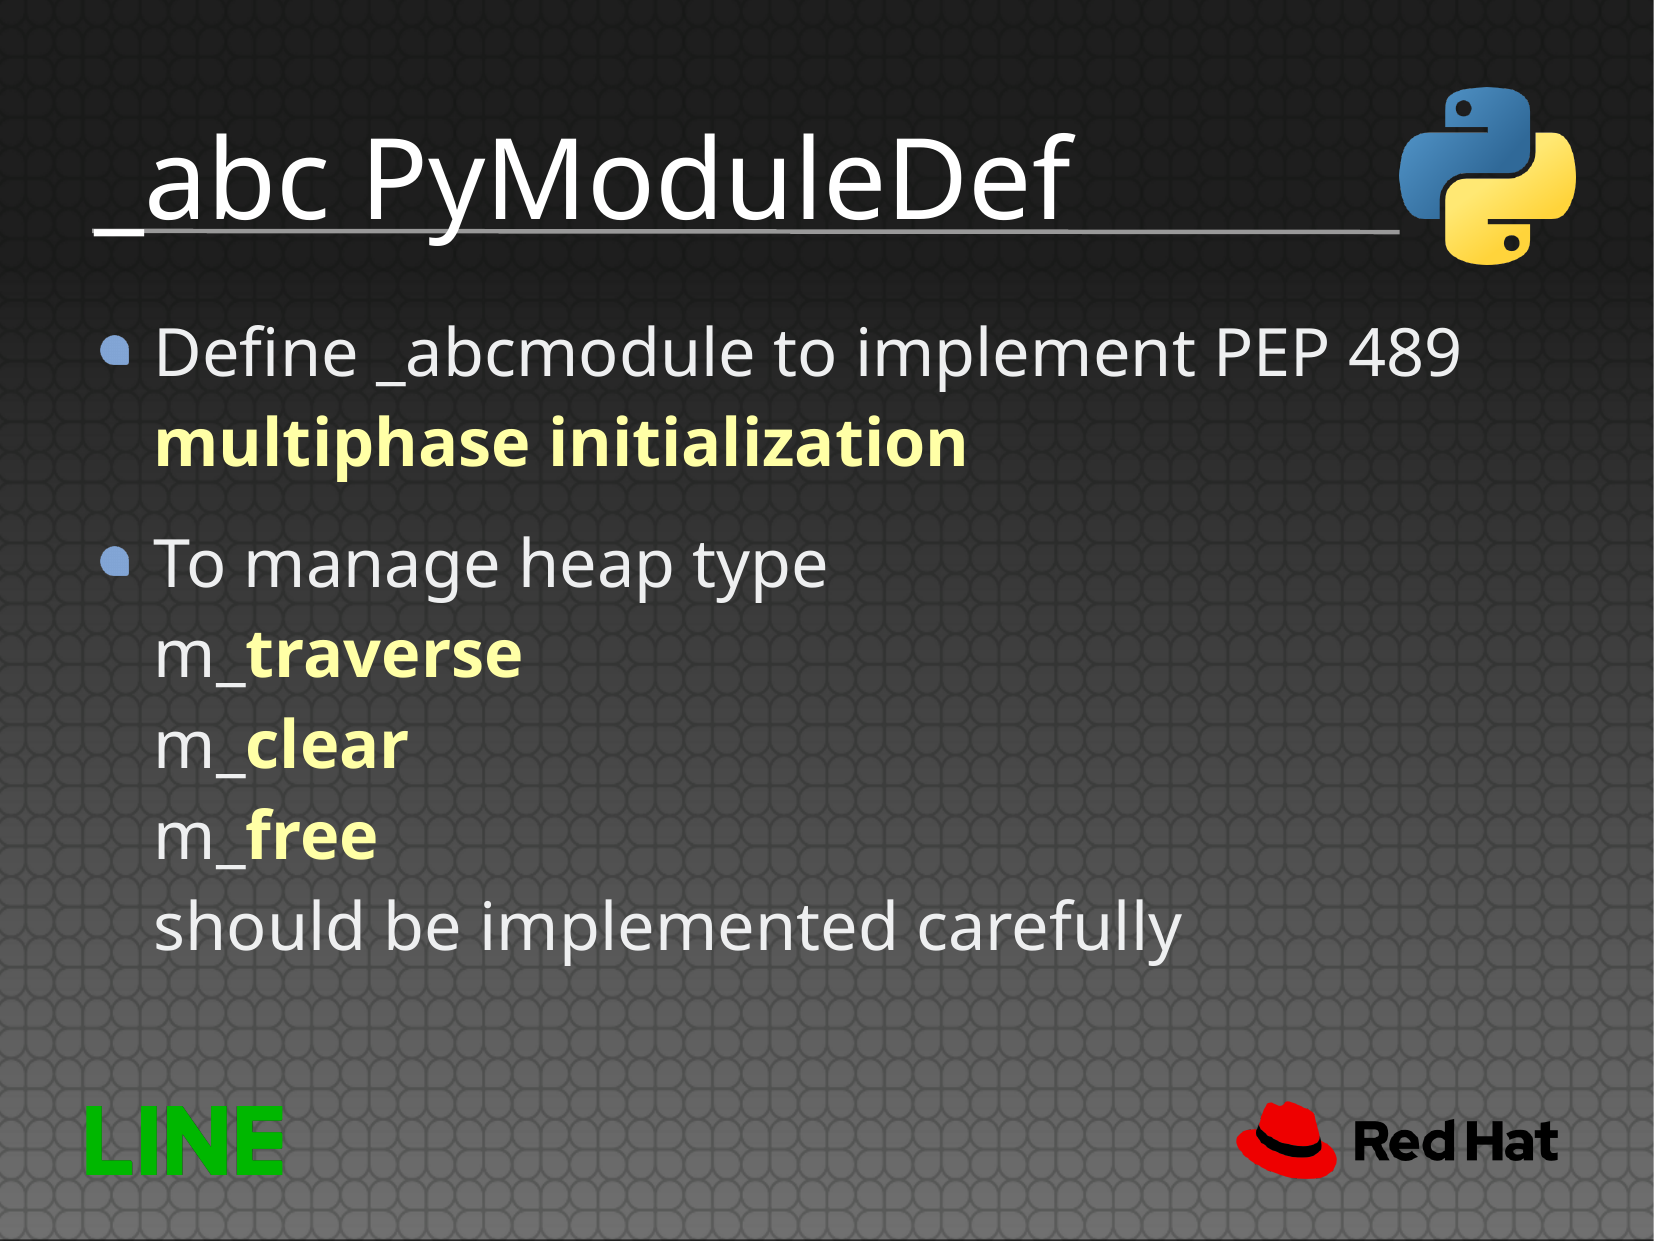

_abc PyModuleDef
# Define _abcmodule to implement PEP 489 multiphase initialization
To manage heap type
m_traverse
m_clear
m_free
should be implemented carefully